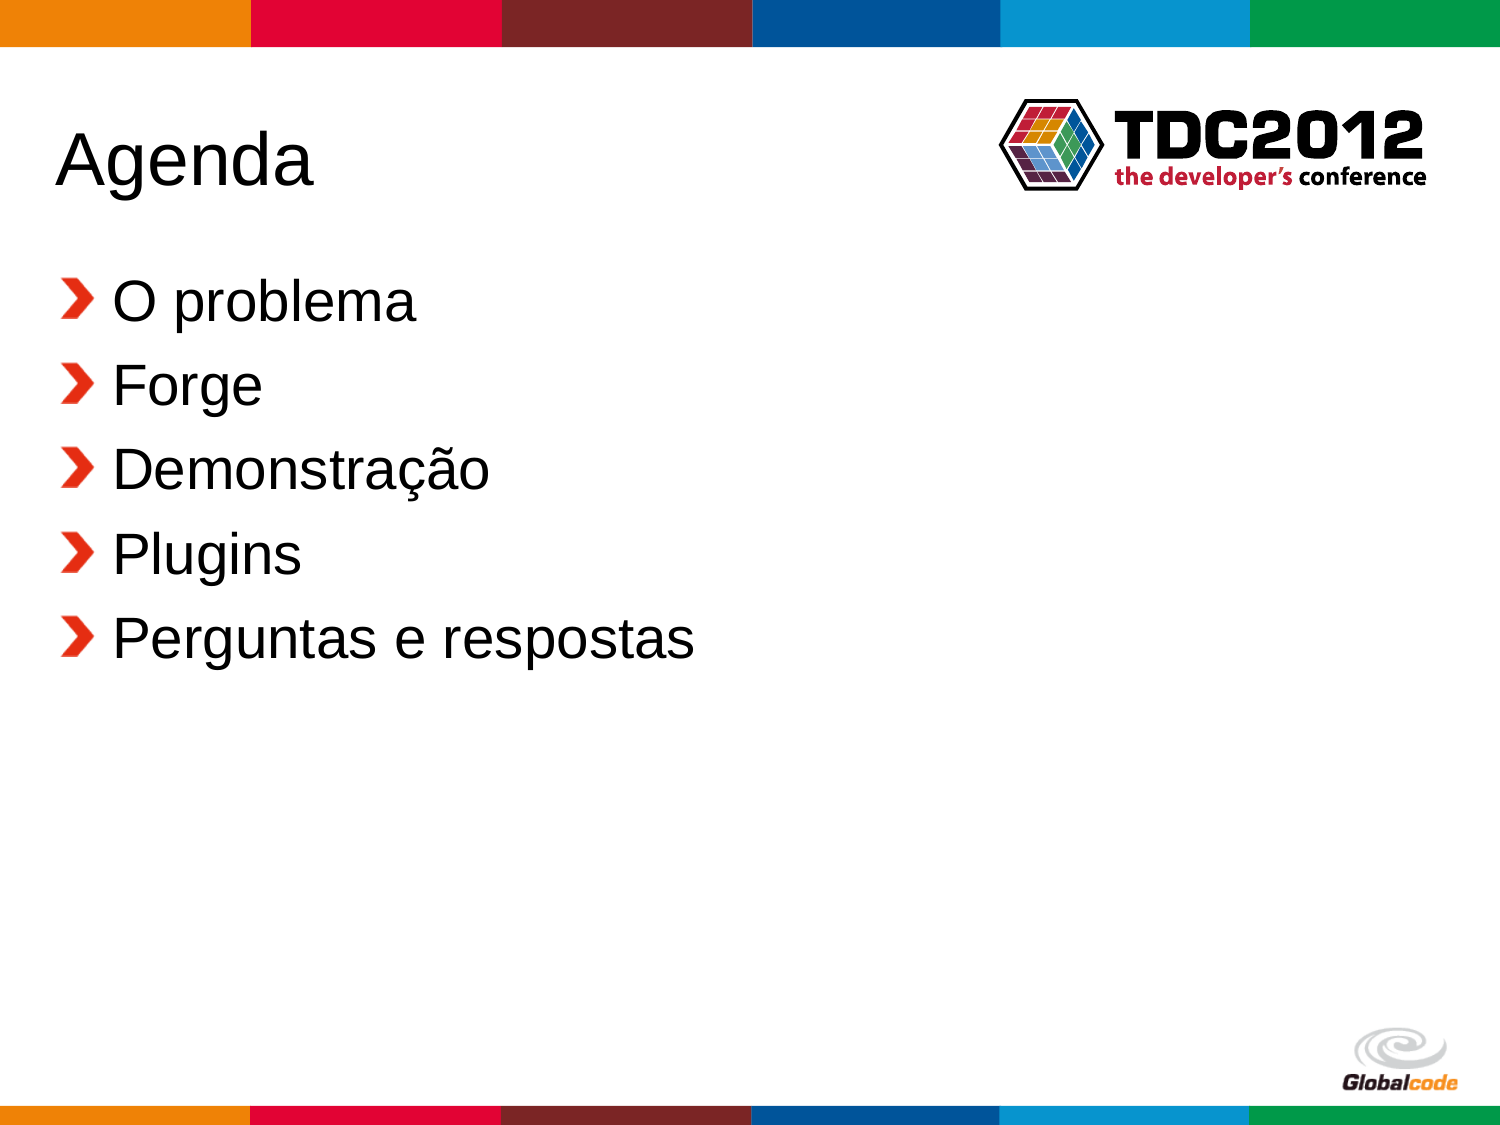

# Agenda
O problema
Forge
Demonstração
Plugins
Perguntas e respostas